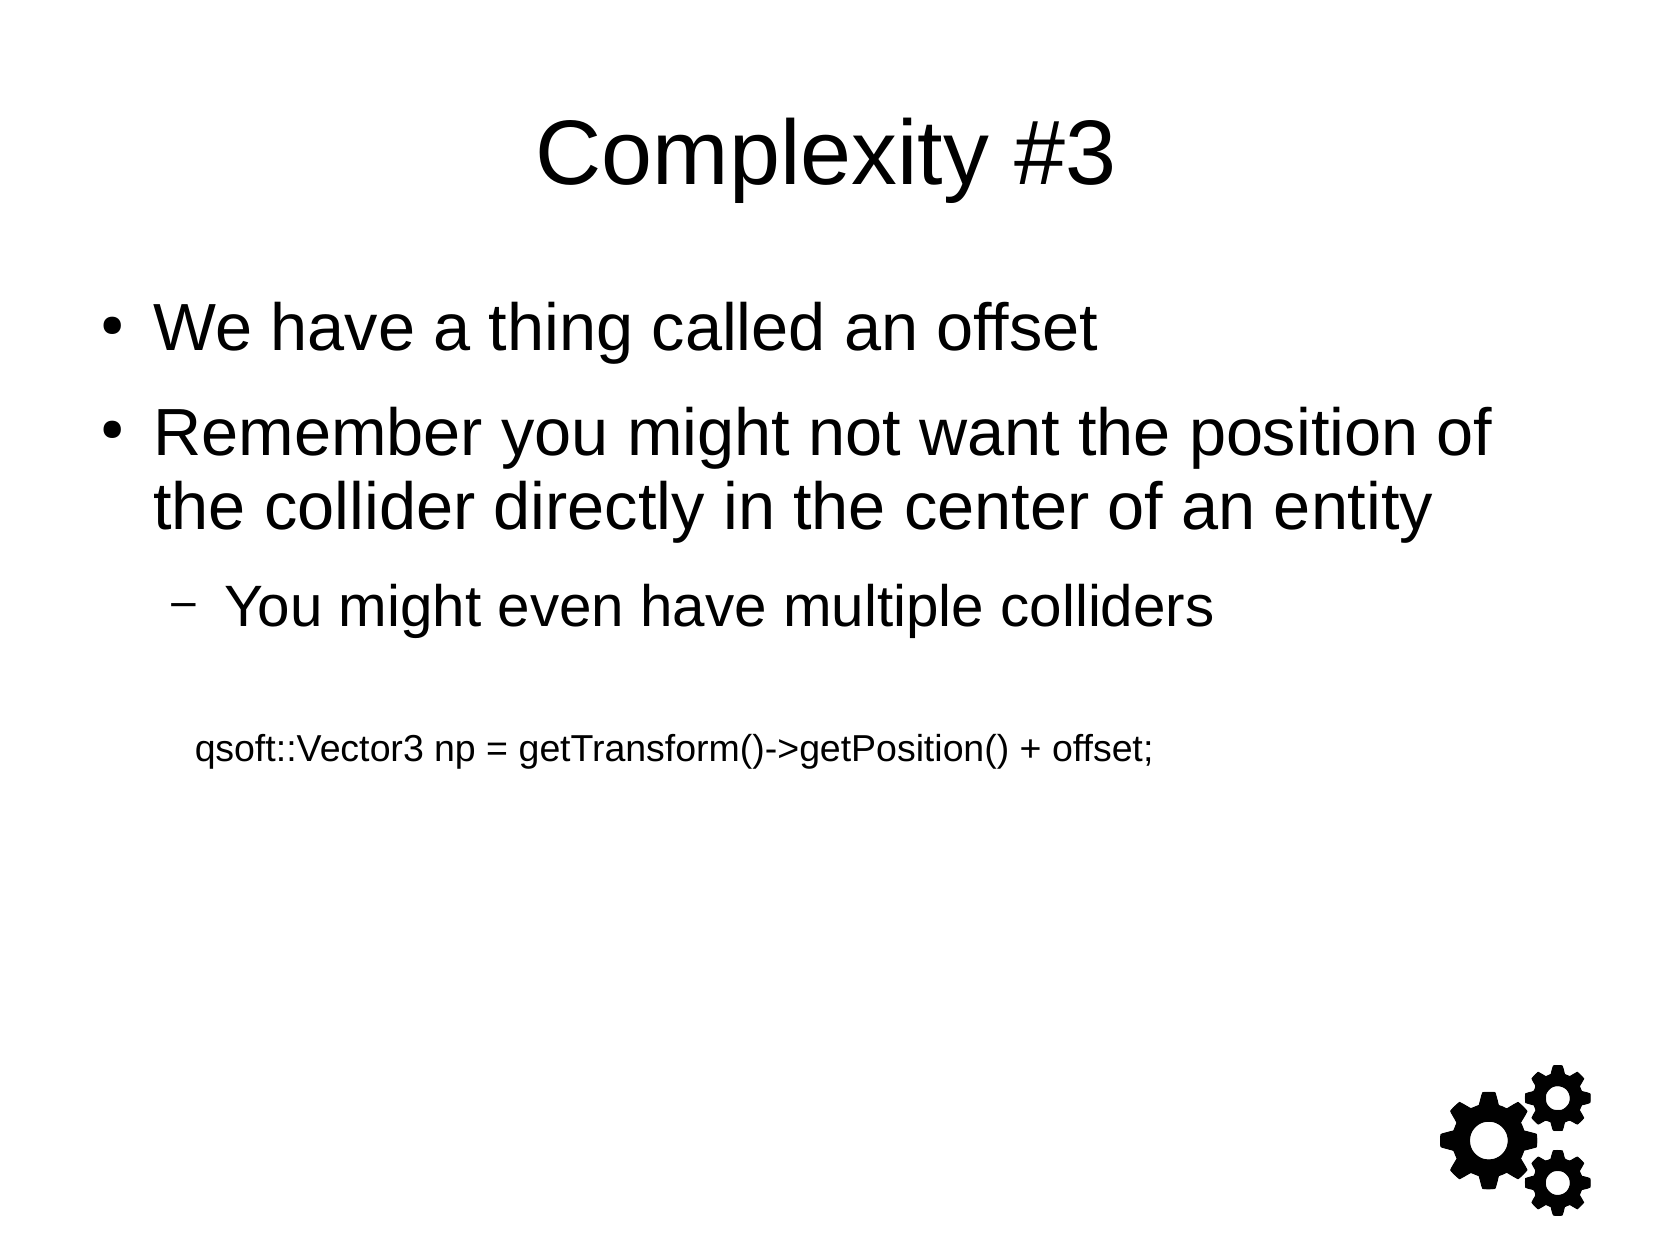

# Complexity #3
We have a thing called an offset
Remember you might not want the position of the collider directly in the center of an entity
You might even have multiple colliders
qsoft::Vector3 np = getTransform()->getPosition() + offset;